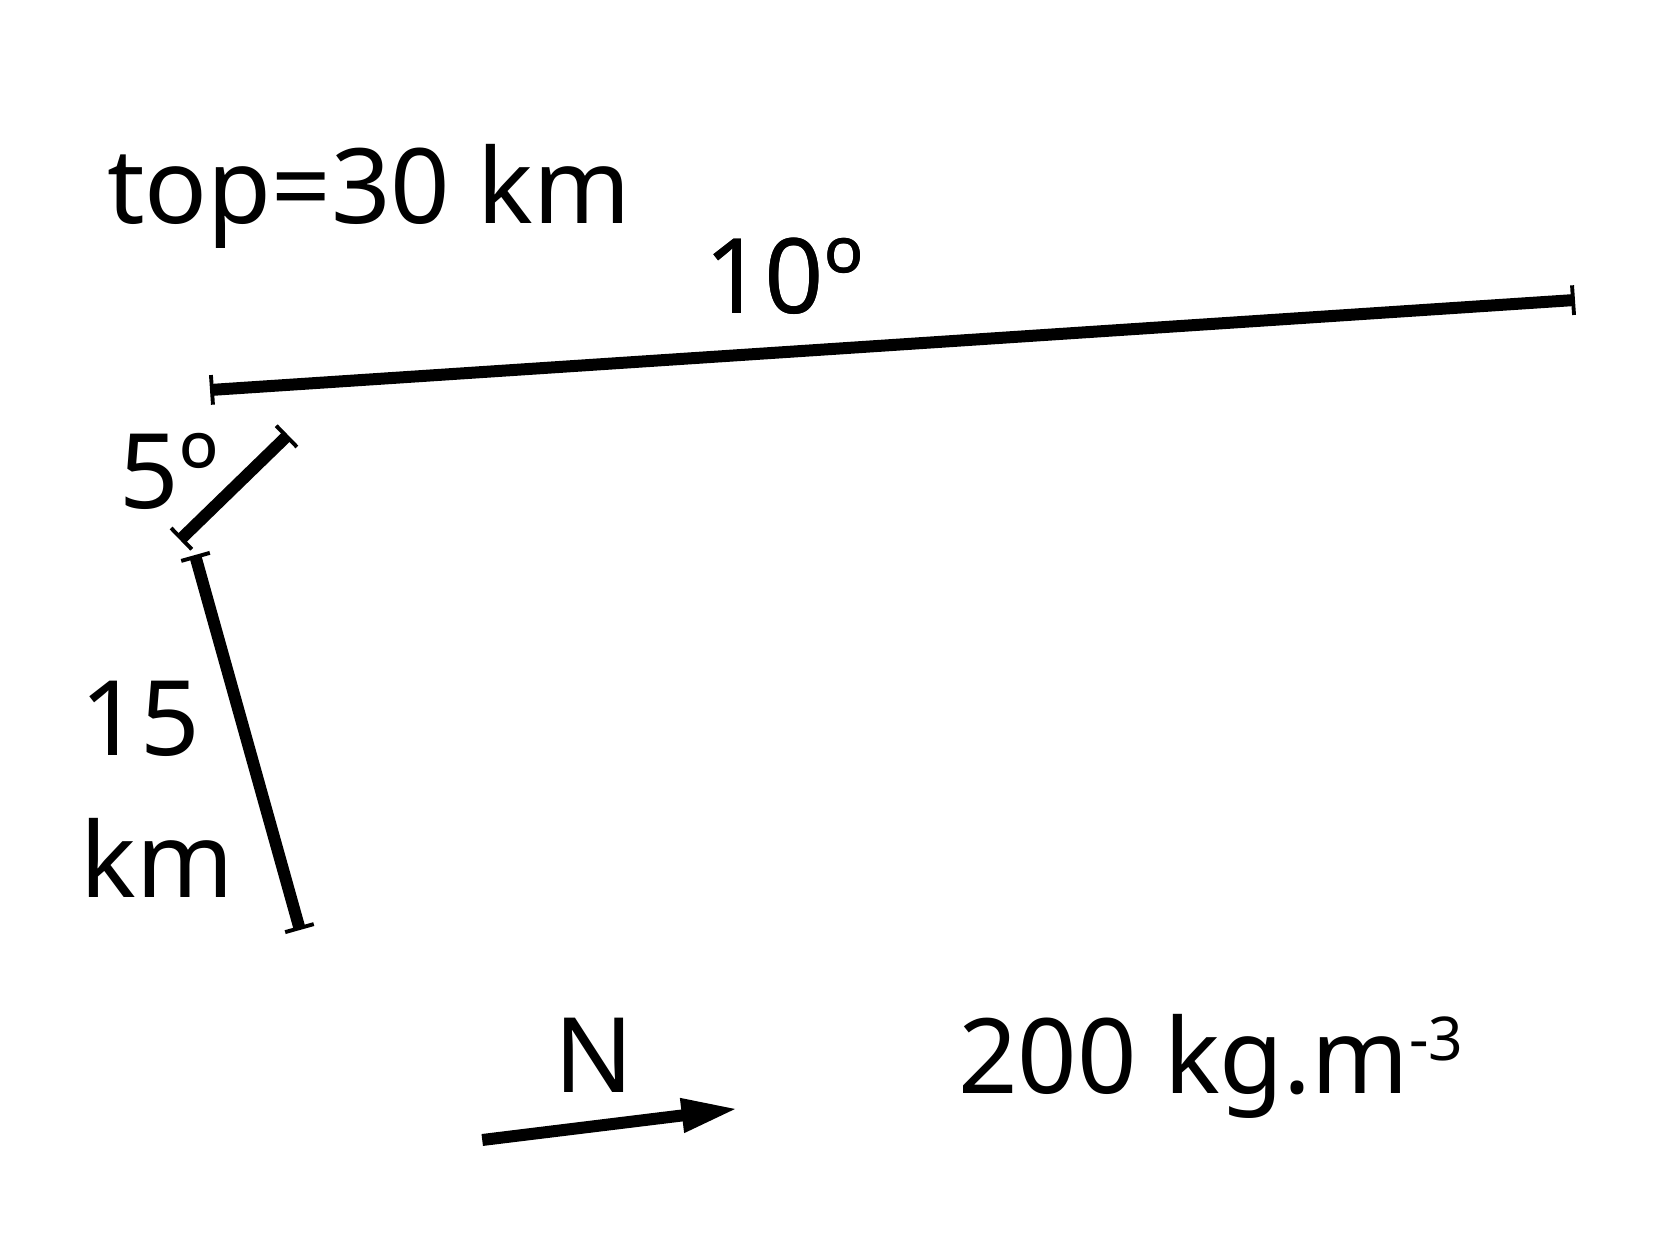

top=30 km
10º
10º
5º
15
km
N
200 kg.m-3